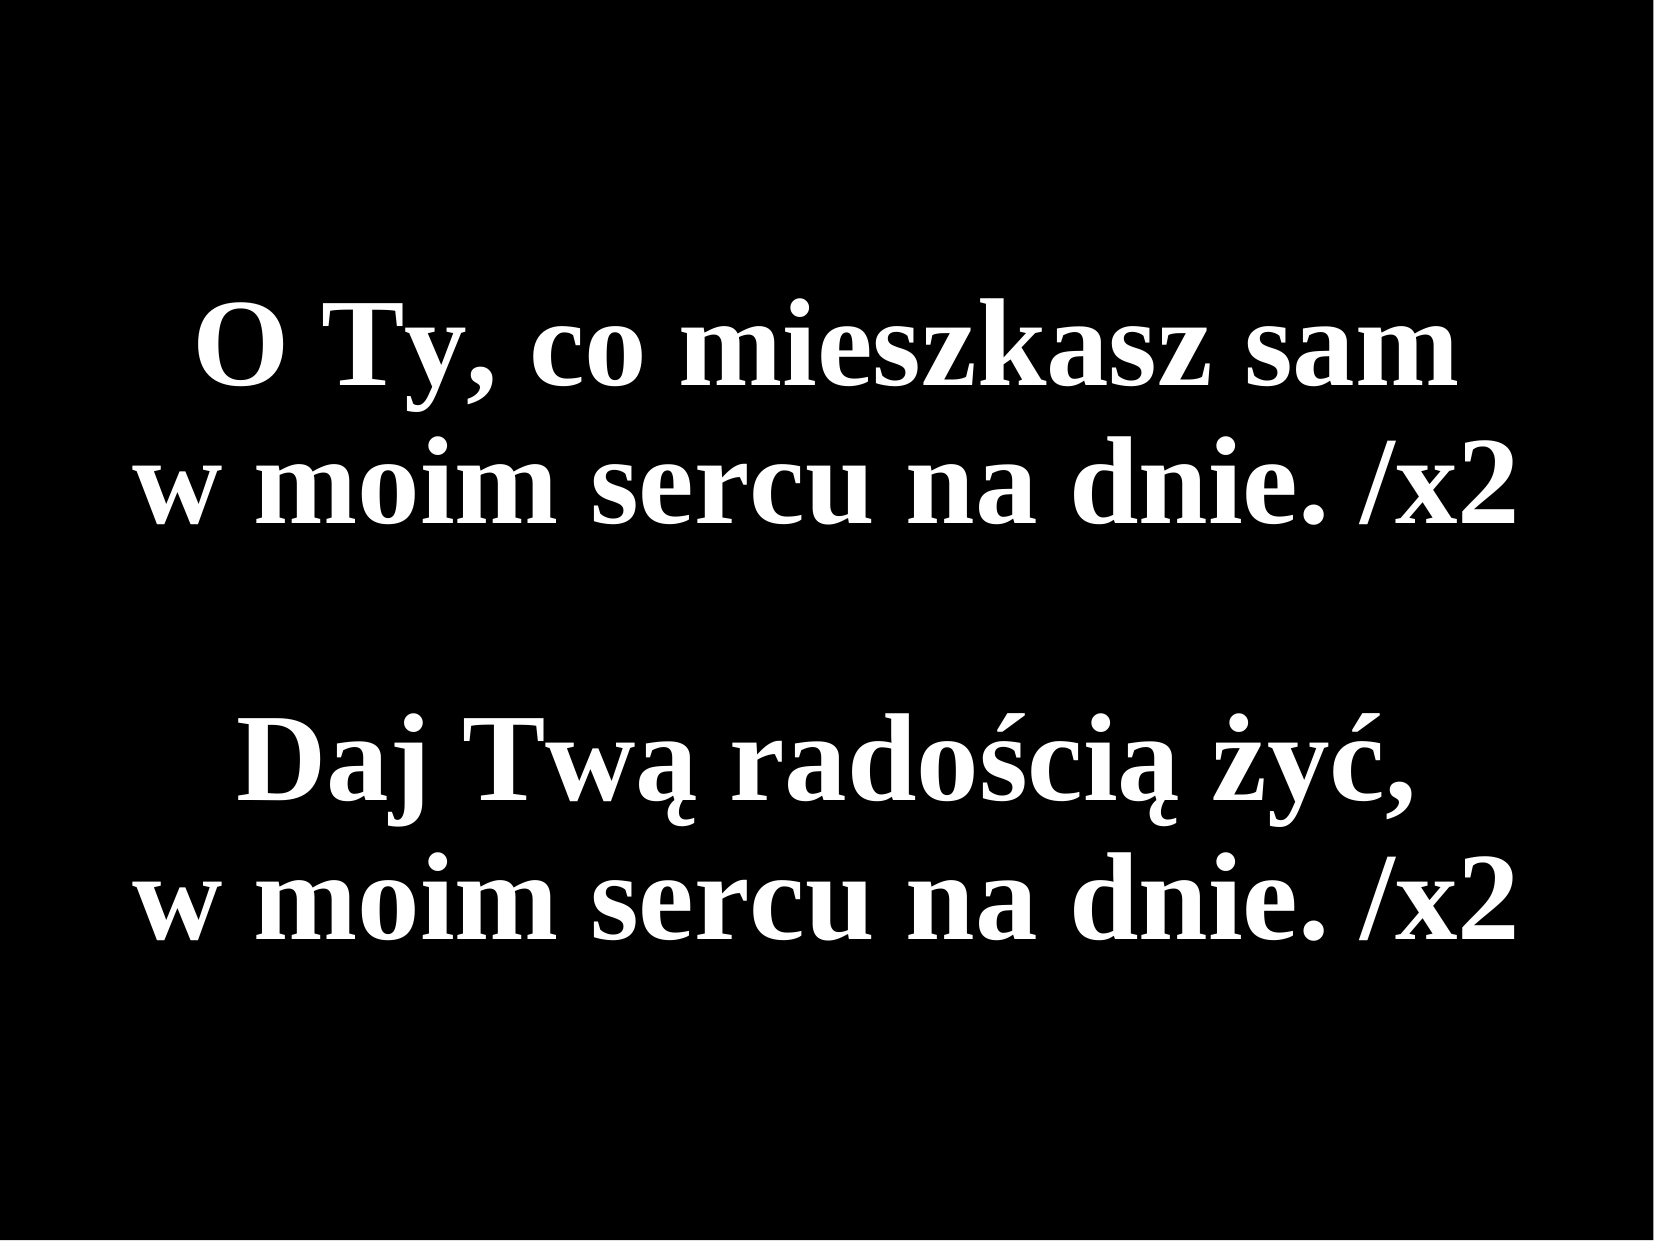

# O Ty, co mieszkasz sam w moim sercu na dnie. /x2 Daj Twą radością żyć, w moim sercu na dnie. /x2